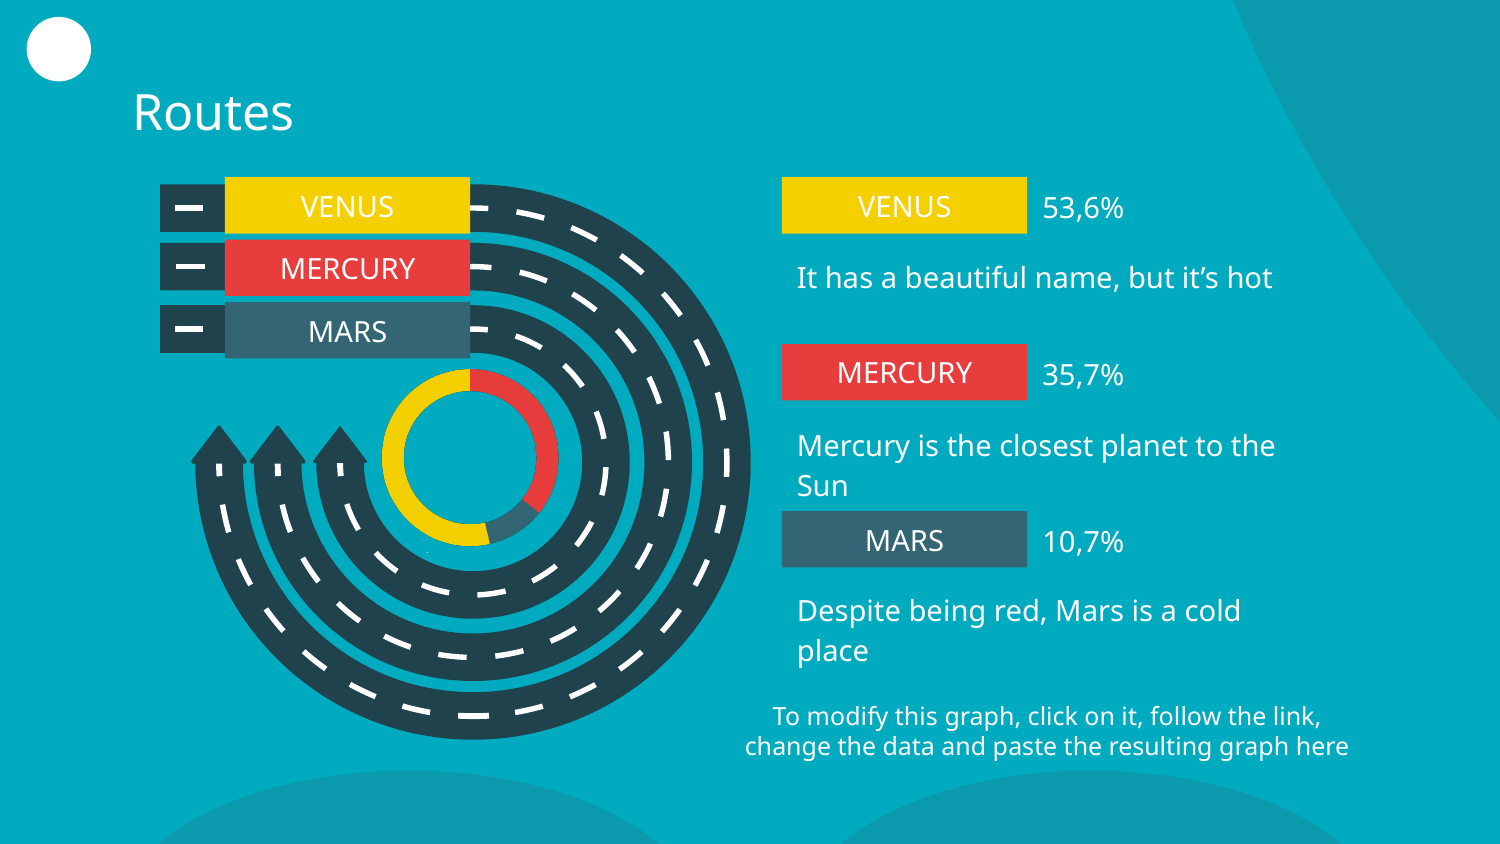

# Routes
53,6%
VENUS
VENUS
It has a beautiful name, but it’s hot
MERCURY
MARS
35,7%
MERCURY
Mercury is the closest planet to the Sun
10,7%
MARS
Despite being red, Mars is a cold place
To modify this graph, click on it, follow the link, change the data and paste the resulting graph here